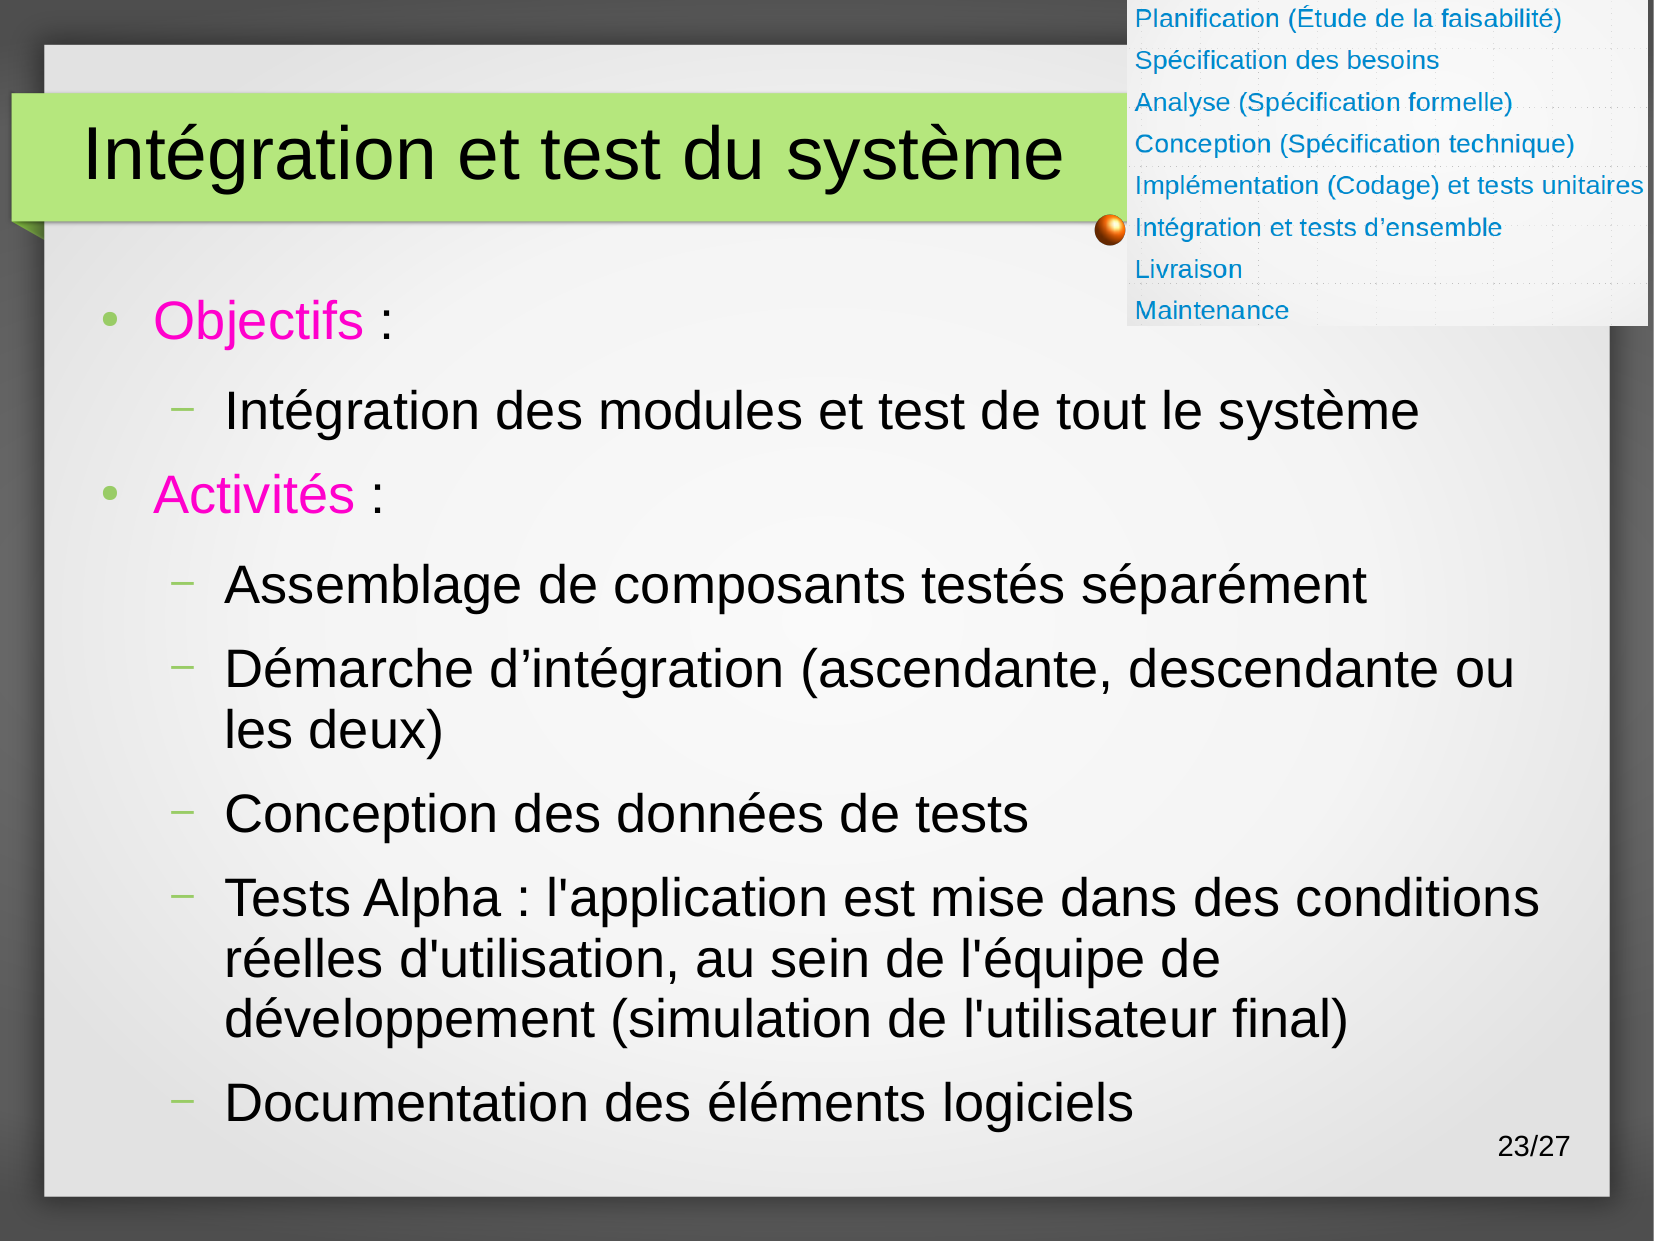

# Intégration et test du système
Objectifs :
Intégration des modules et test de tout le système
Activités :
Assemblage de composants testés séparément
Démarche d’intégration (ascendante, descendante ou les deux)
Conception des données de tests
Tests Alpha : l'application est mise dans des conditions réelles d'utilisation, au sein de l'équipe de développement (simulation de l'utilisateur final)
Documentation des éléments logiciels
23